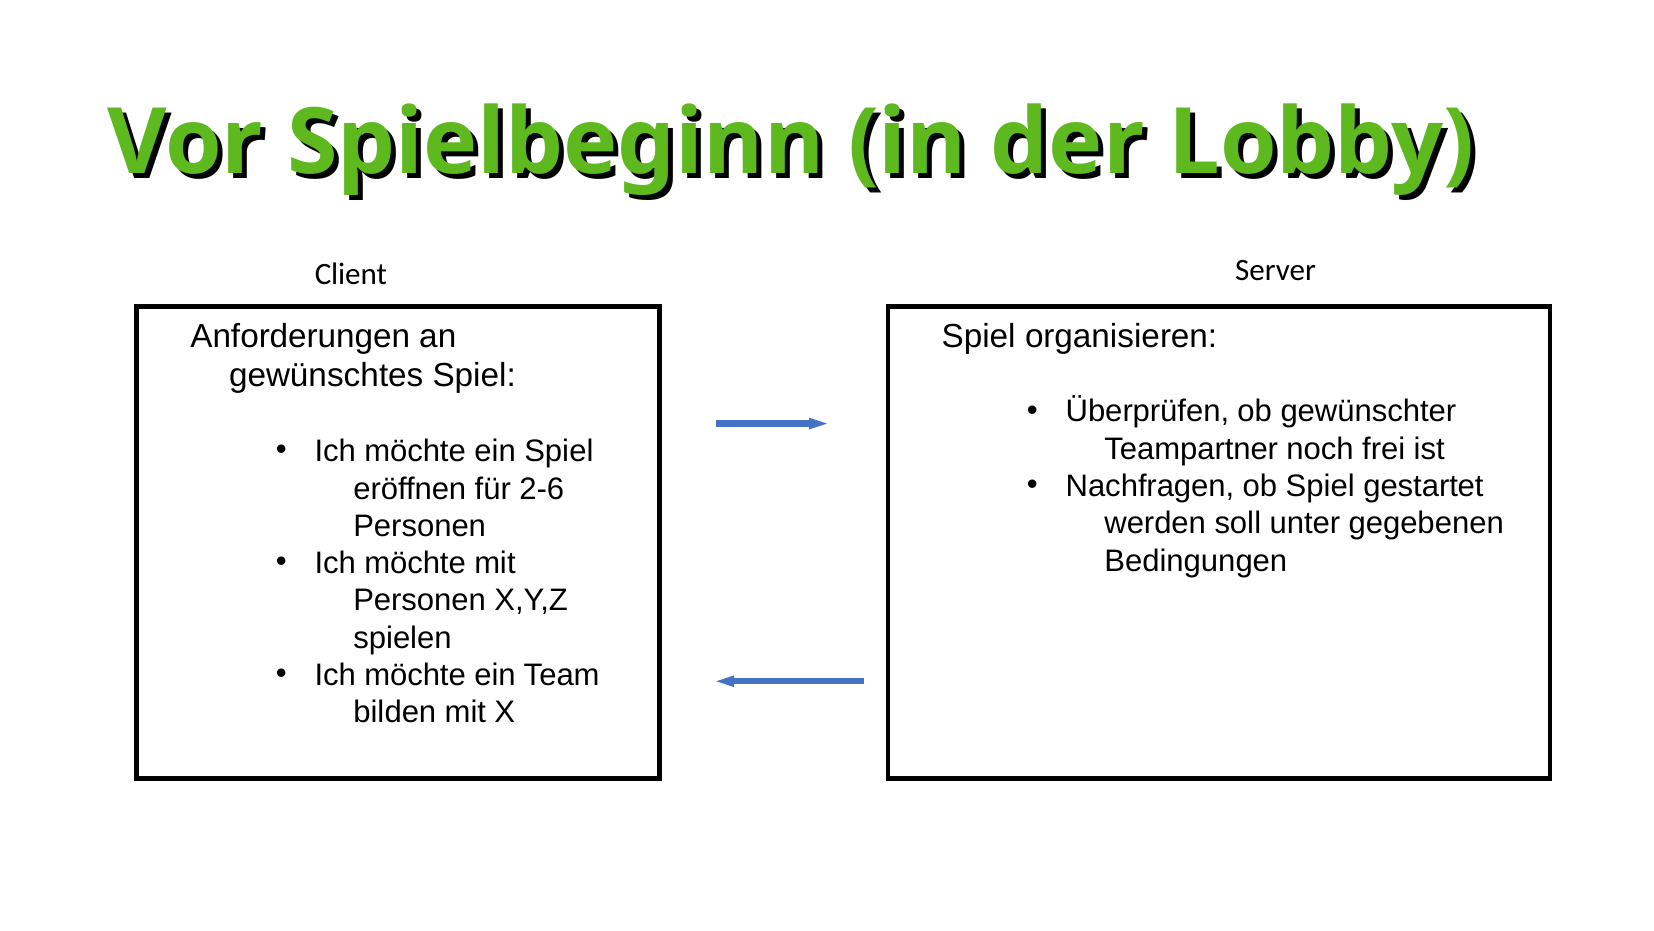

# Vor Spielbeginn (in der Lobby)
Server
Client
Anforderungen an gewünschtes Spiel:
Ich möchte ein Spiel eröffnen für 2-6 Personen
Ich möchte mit Personen X,Y,Z spielen
Ich möchte ein Team bilden mit X
Spiel organisieren:
Überprüfen, ob gewünschter Teampartner noch frei ist
Nachfragen, ob Spiel gestartet werden soll unter gegebenen Bedingungen